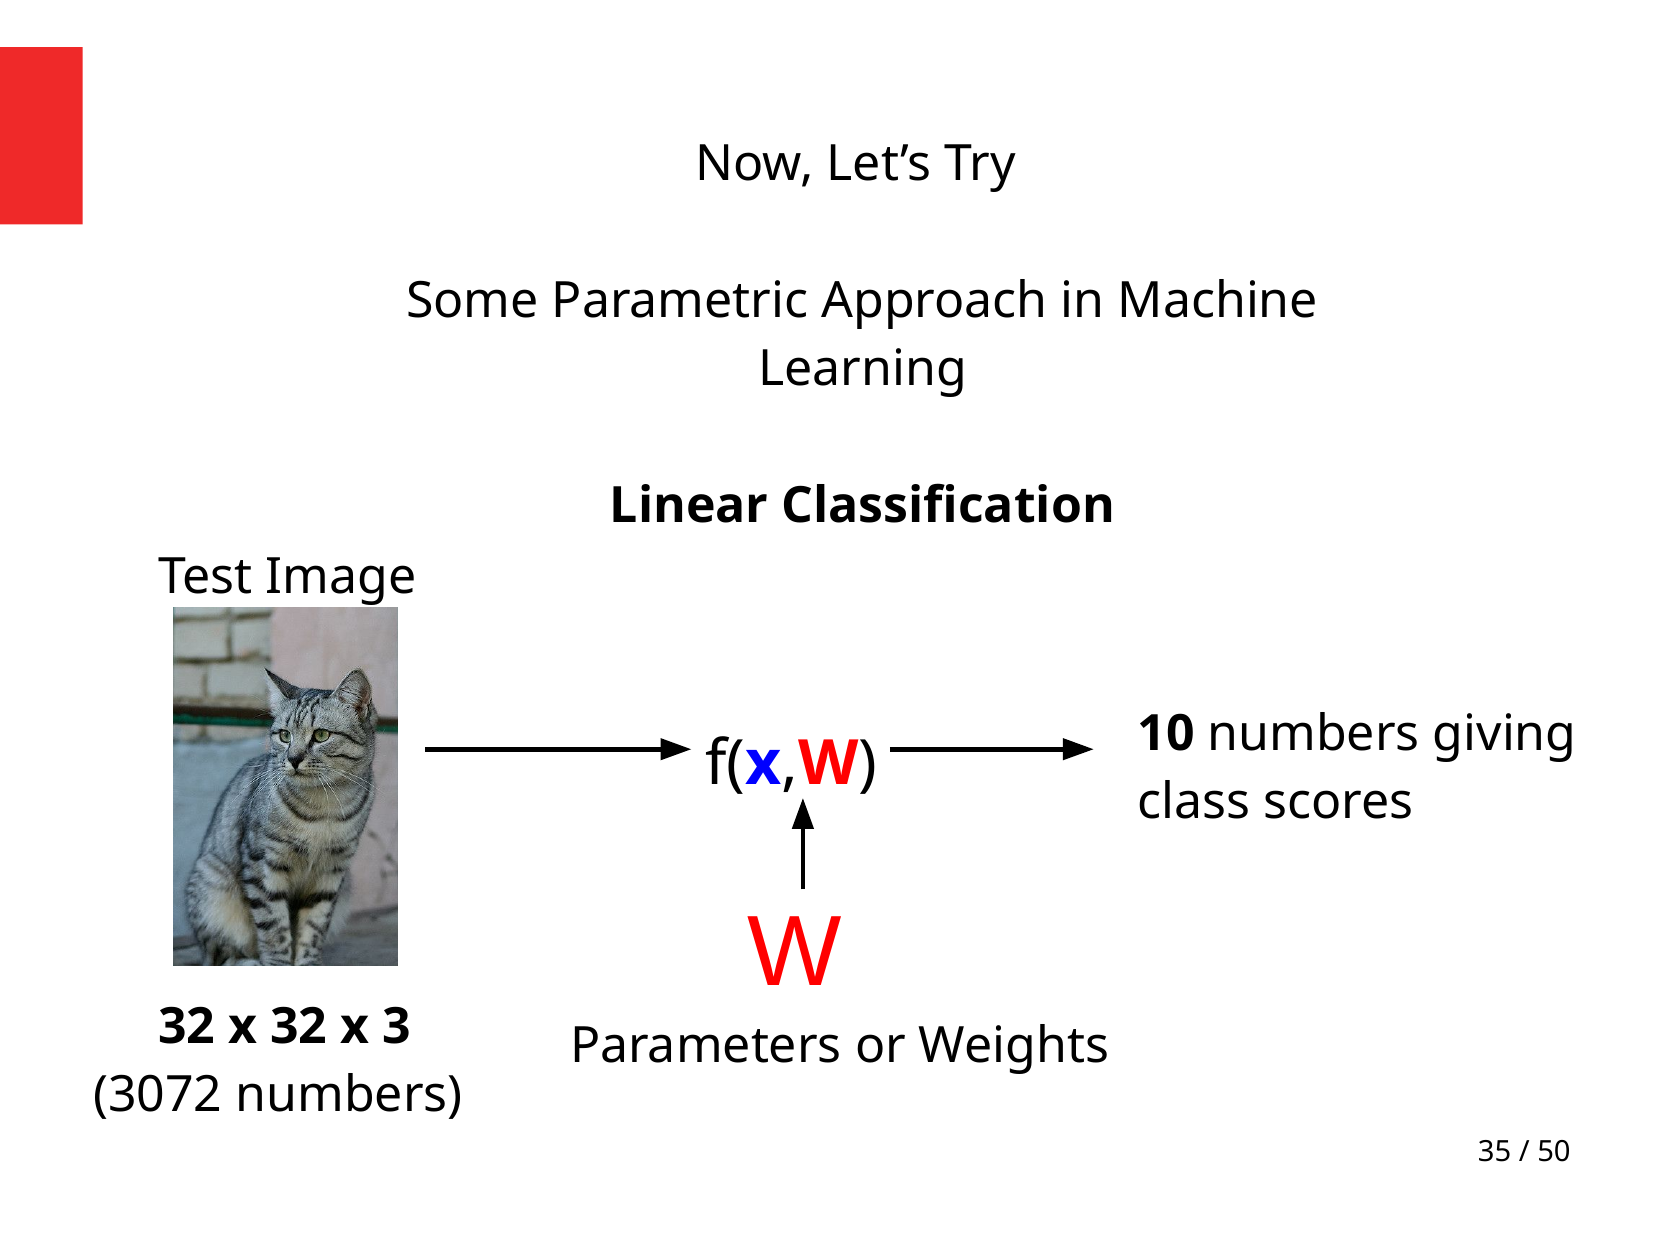

Now, Let’s Try
Some Parametric Approach in Machine Learning
Linear Classification
Test Image
10 numbers giving
class scores
f(x,W)
W
 32 x 32 x 3
(3072 numbers)
Parameters or Weights
35